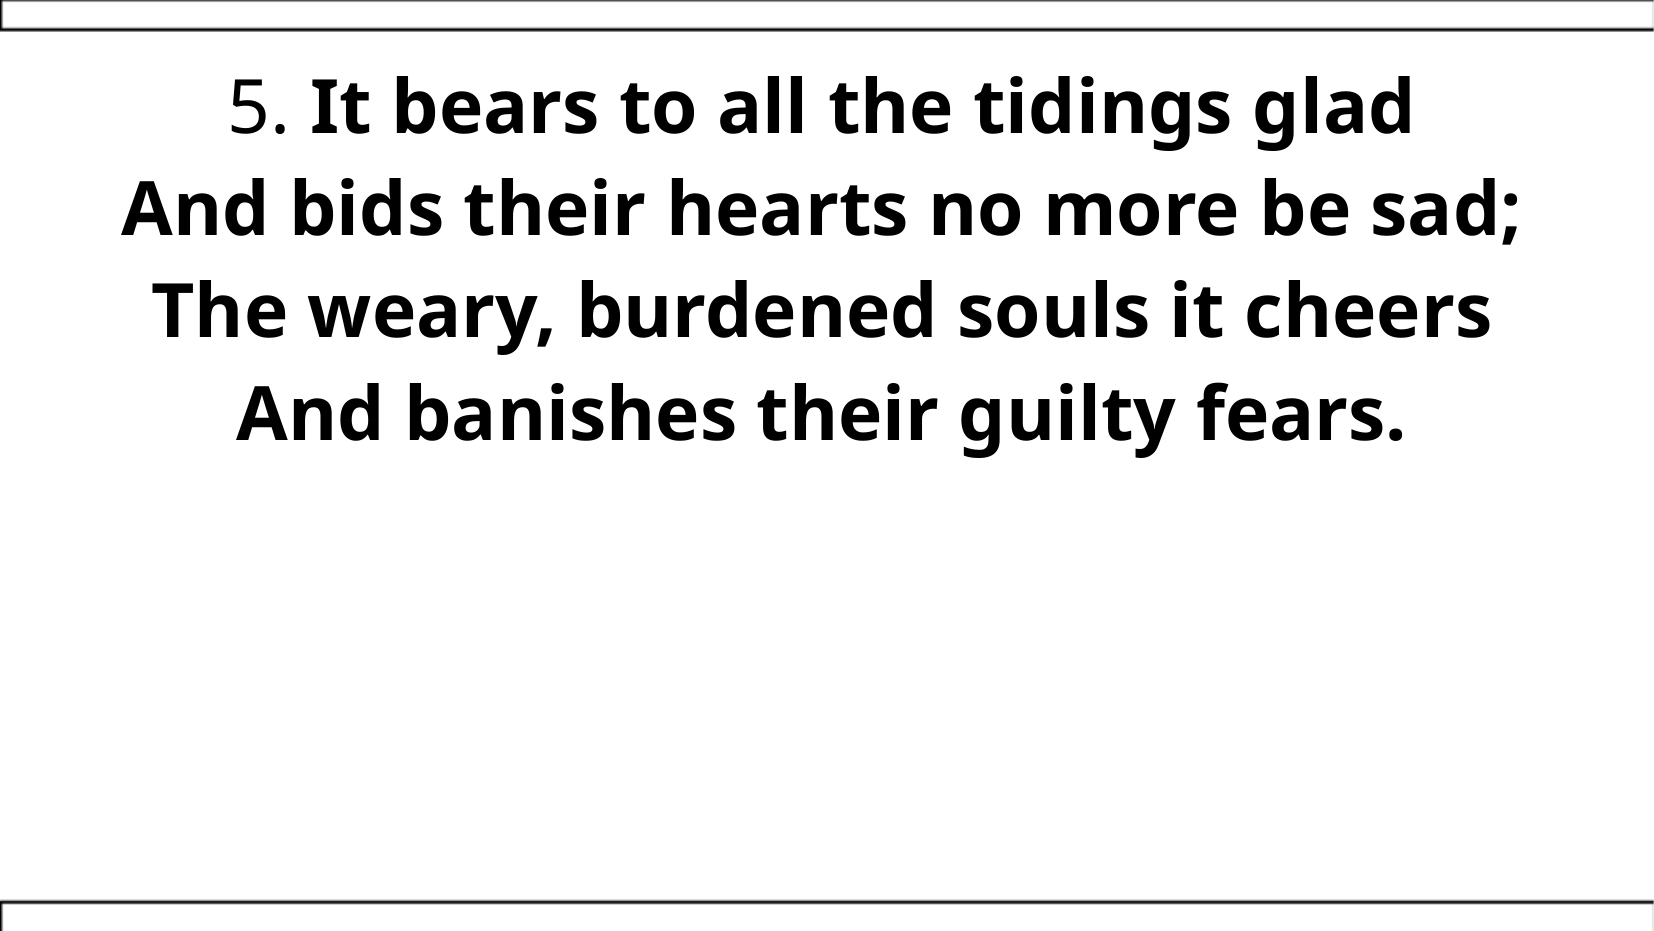

5. It bears to all the tidings glad
And bids their hearts no more be sad;
The weary, burdened souls it cheers
And banishes their guilty fears.